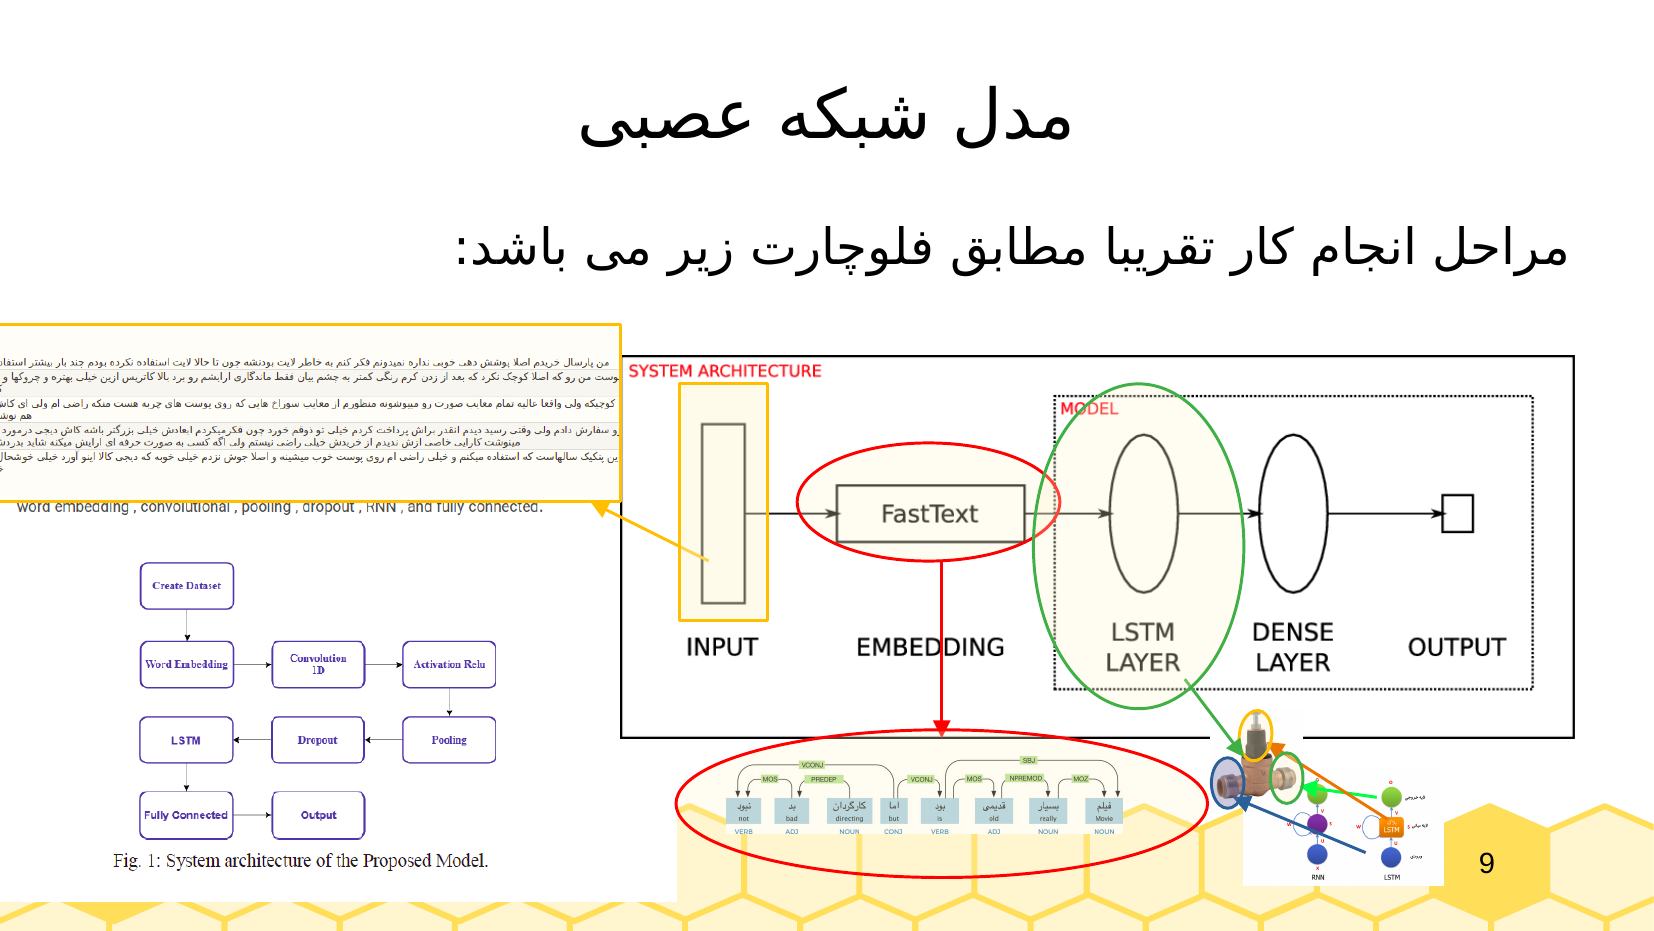

مدل شبکه عصبی
# مراحل انجام کار تقریبا مطابق فلوچارت زیر می باشد: